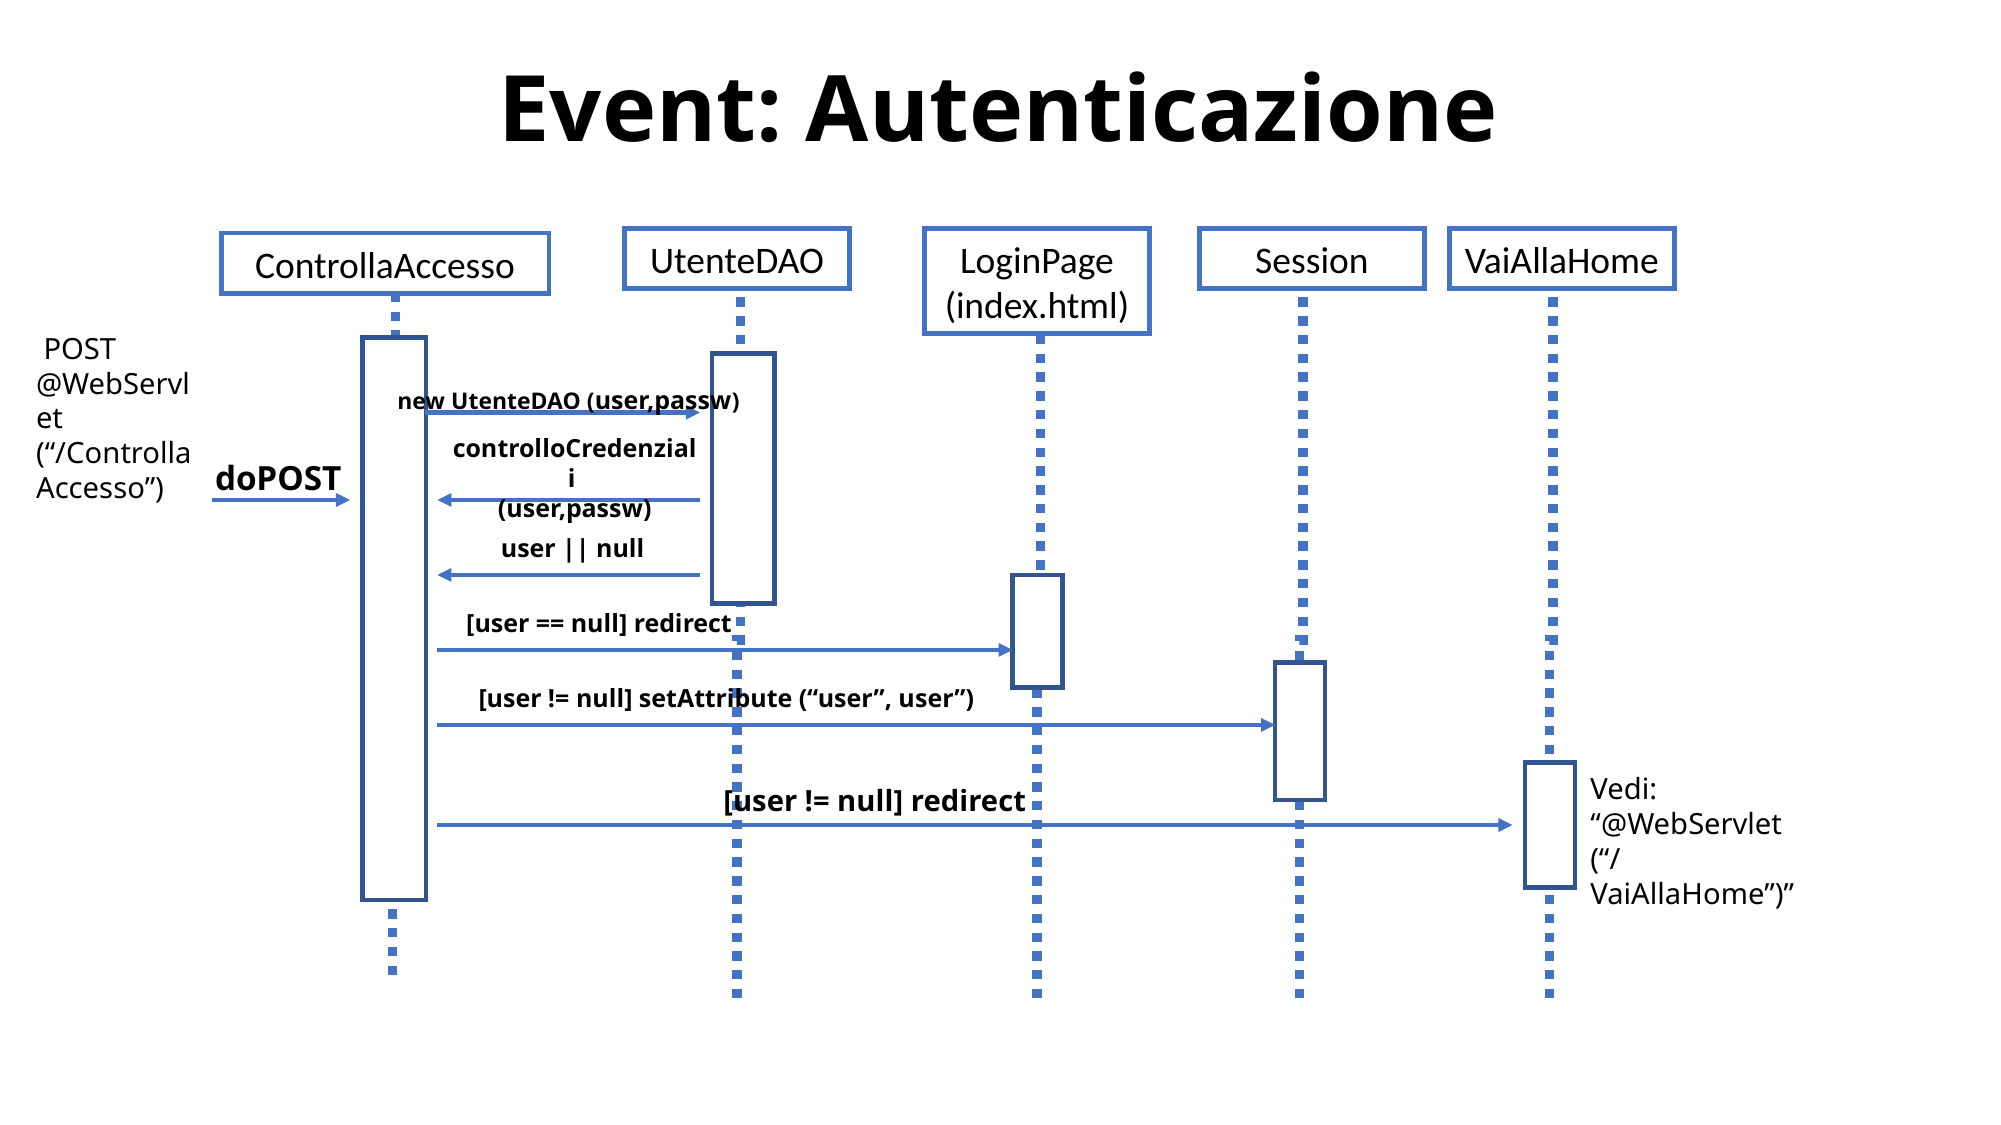

# Event: Autenticazione
UtenteDAO
LoginPage
(index.html)
Session
VaiAllaHome
ControllaAccesso
 POST
@WebServlet
(“/Controlla
Accesso”)
new UtenteDAO (user,passw)
controlloCredenziali
(user,passw)
doPOST
user || null
[user == null] redirect
[user != null] setAttribute (“user”, user”)
Vedi:
“@WebServlet
(“/VaiAllaHome”)”
[user != null] redirect